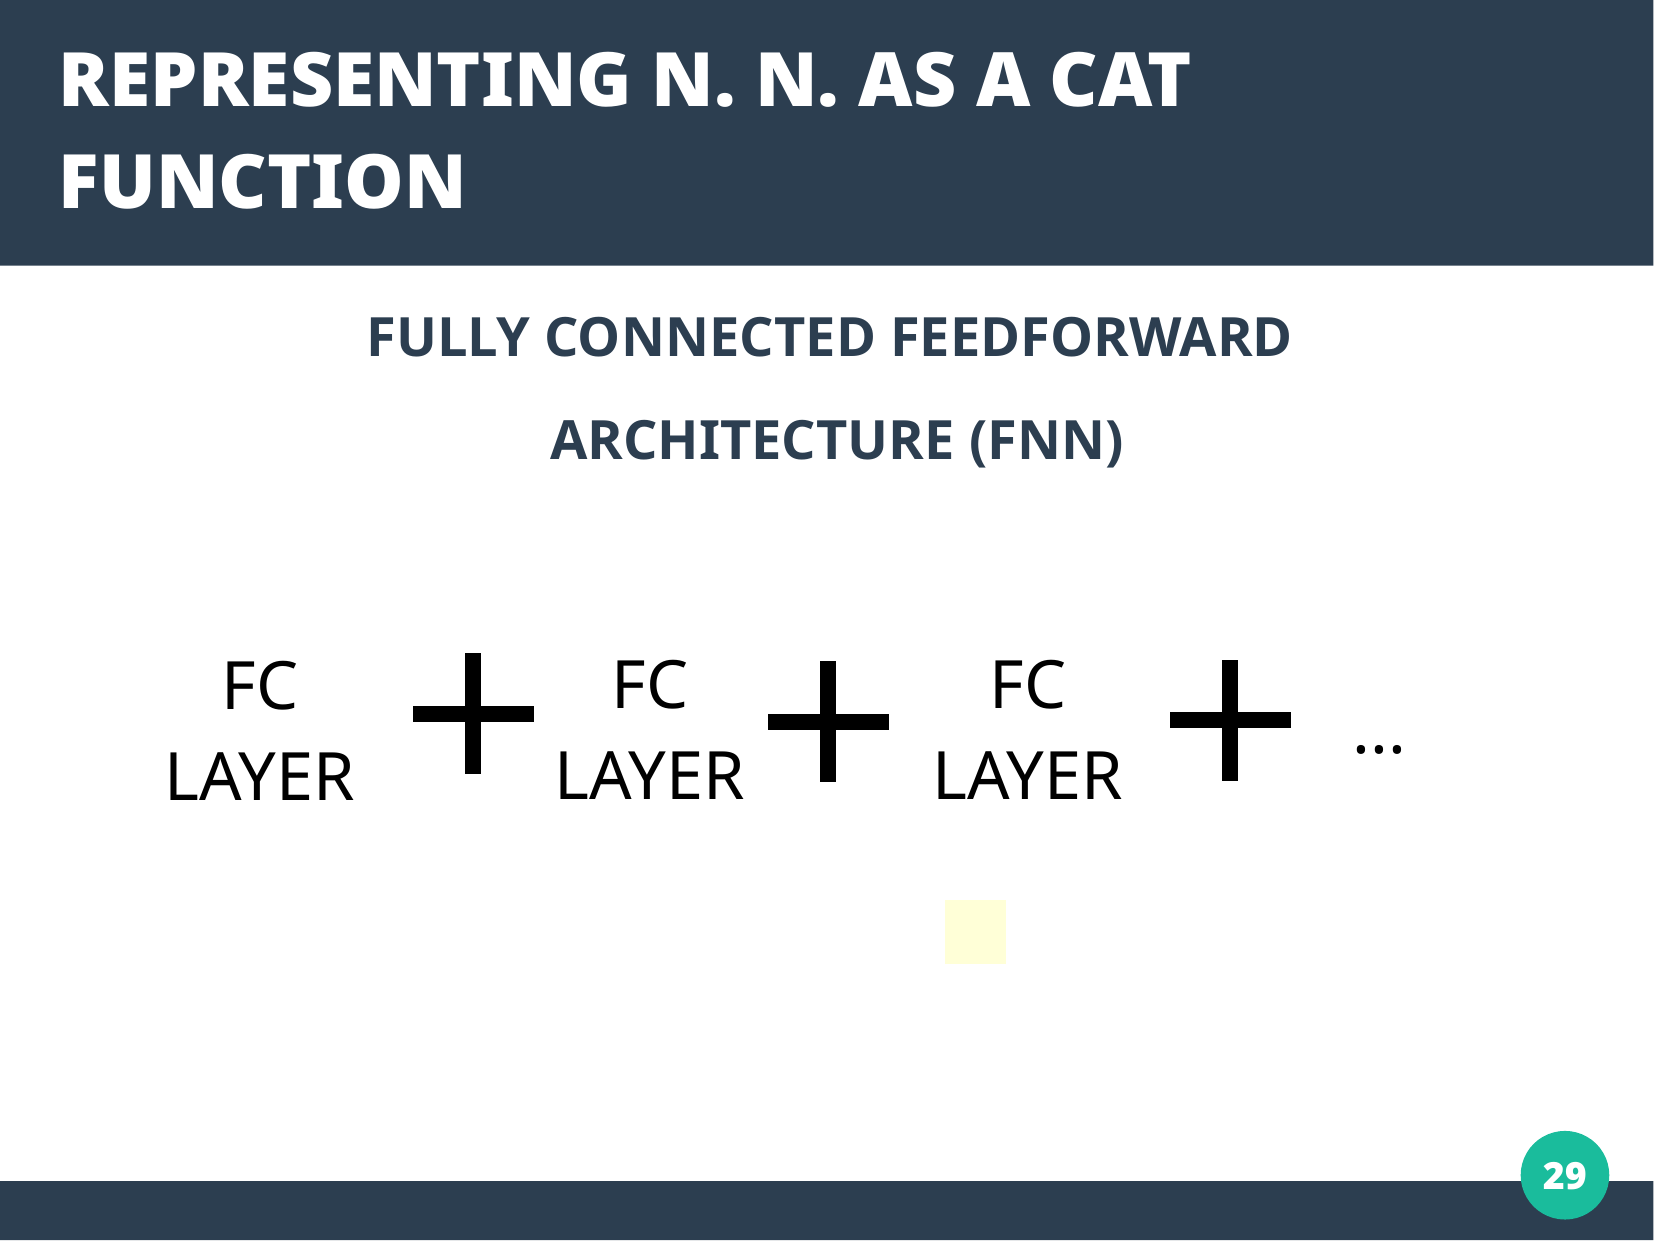

# REPRESENTING N. N. AS A CAT FUNCTION
FULLY CONNECTED FEEDFORWARD
ARCHITECTURE (FNN)
FC
LAYER
FC
LAYER
FC
LAYER
...
29